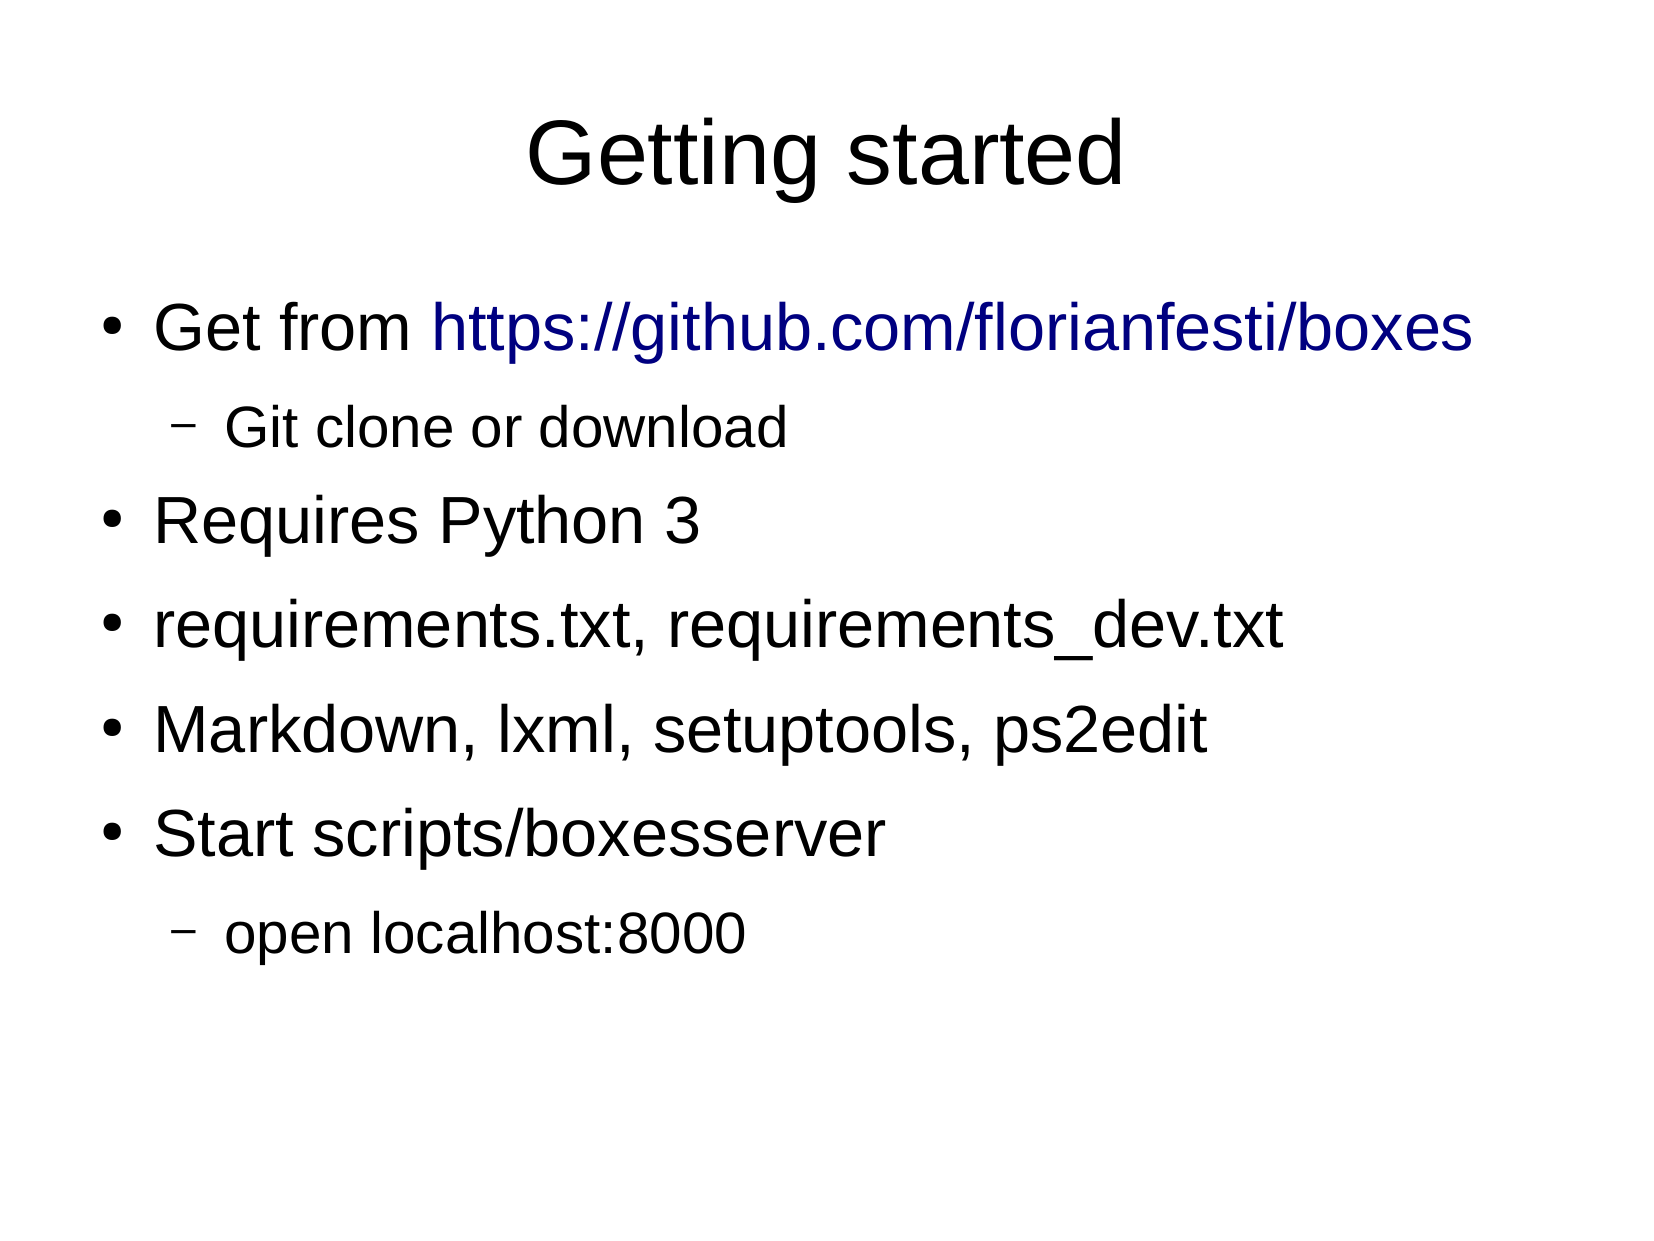

# Getting started
Get from https://github.com/florianfesti/boxes
Git clone or download
Requires Python 3
requirements.txt, requirements_dev.txt
Markdown, lxml, setuptools, ps2edit
Start scripts/boxesserver
open localhost:8000